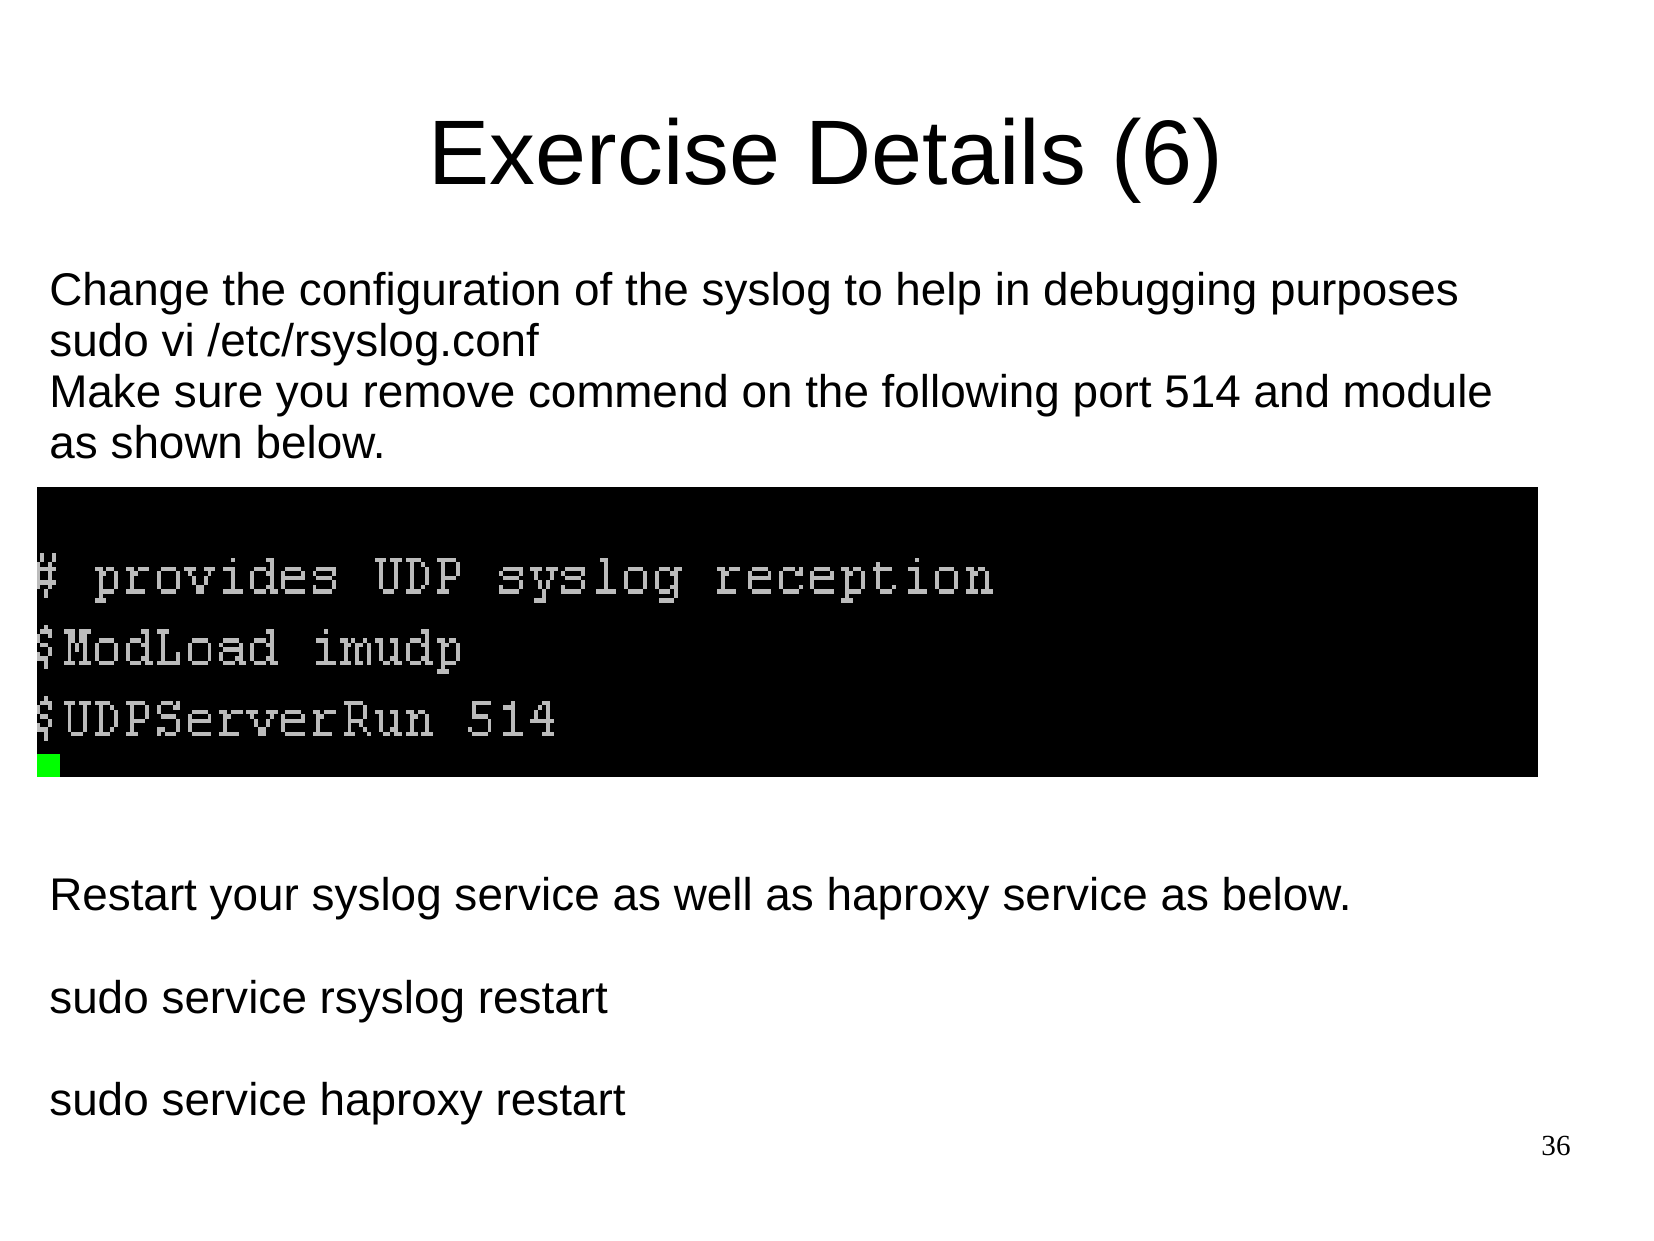

# Exercise Details (6)
Change the configuration of the syslog to help in debugging purposes
sudo vi /etc/rsyslog.conf
Make sure you remove commend on the following port 514 and module as shown below.
Restart your syslog service as well as haproxy service as below.
sudo service rsyslog restart
sudo service haproxy restart
36